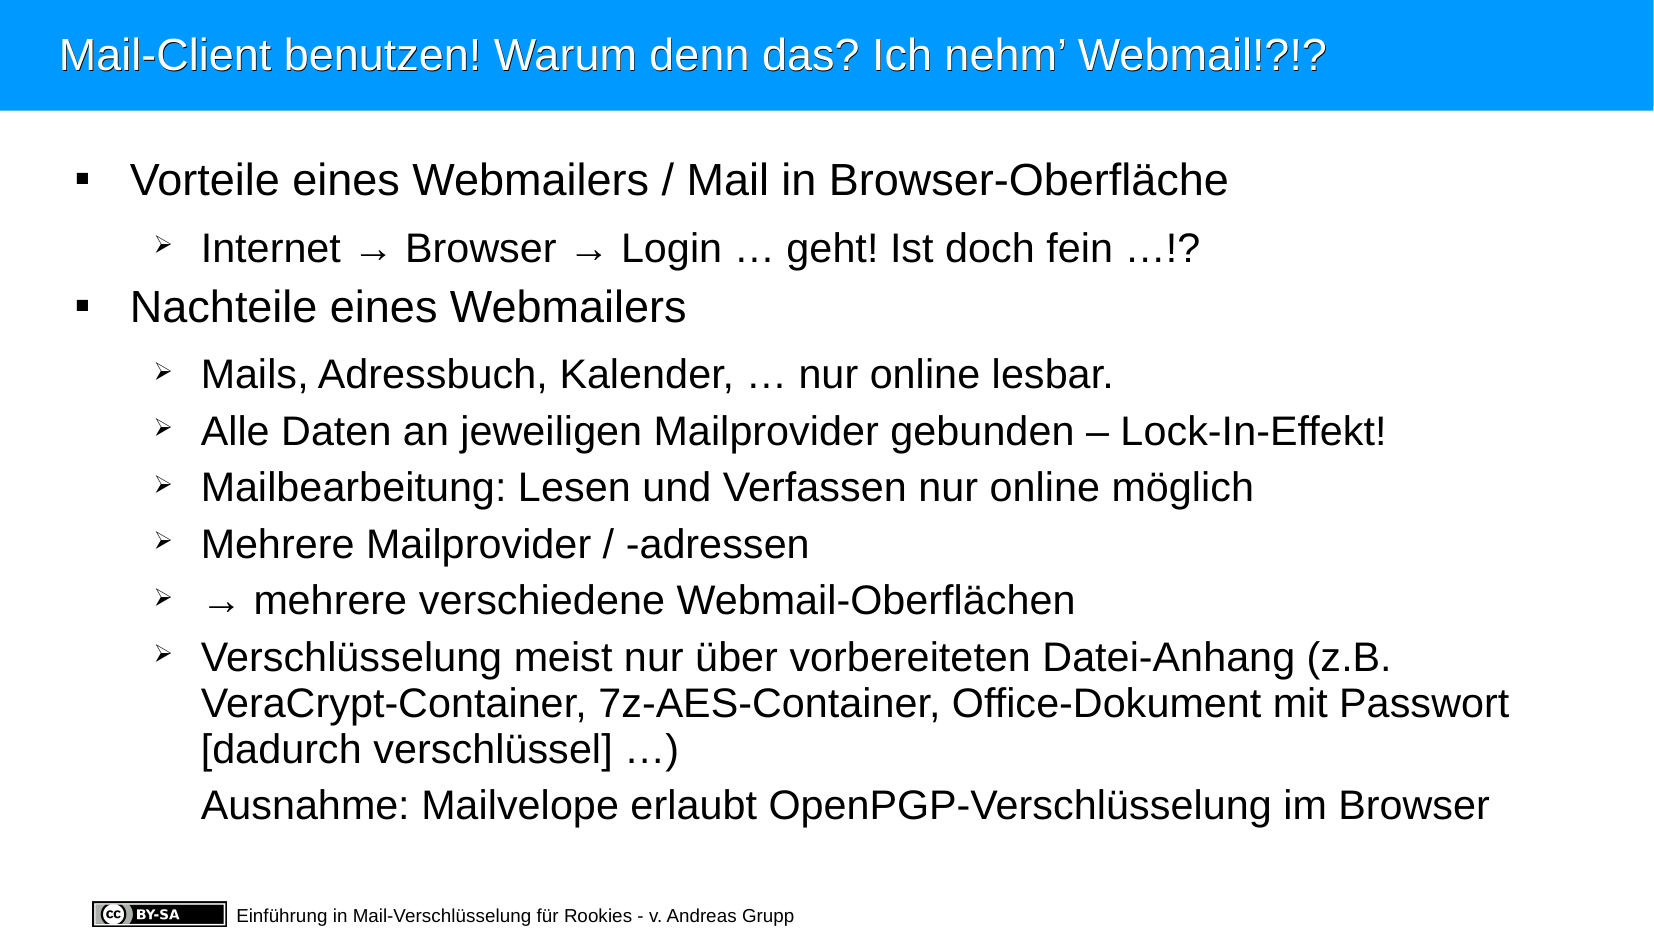

# Mail-Client benutzen! Warum denn das? Ich nehm’ Webmail!?!?
Vorteile eines Webmailers / Mail in Browser-Oberfläche
Internet → Browser → Login … geht! Ist doch fein …!?
Nachteile eines Webmailers
Mails, Adressbuch, Kalender, … nur online lesbar.
Alle Daten an jeweiligen Mailprovider gebunden – Lock-In-Effekt!
Mailbearbeitung: Lesen und Verfassen nur online möglich
Mehrere Mailprovider / -adressen
→ mehrere verschiedene Webmail-Oberflächen
Verschlüsselung meist nur über vorbereiteten Datei-Anhang (z.B. VeraCrypt-Container, 7z-AES-Container, Office-Dokument mit Passwort [dadurch verschlüssel] …)
Ausnahme: Mailvelope erlaubt OpenPGP-Verschlüsselung im Browser
Einführung in Mail-Verschlüsselung für Rookies - v. Andreas Grupp